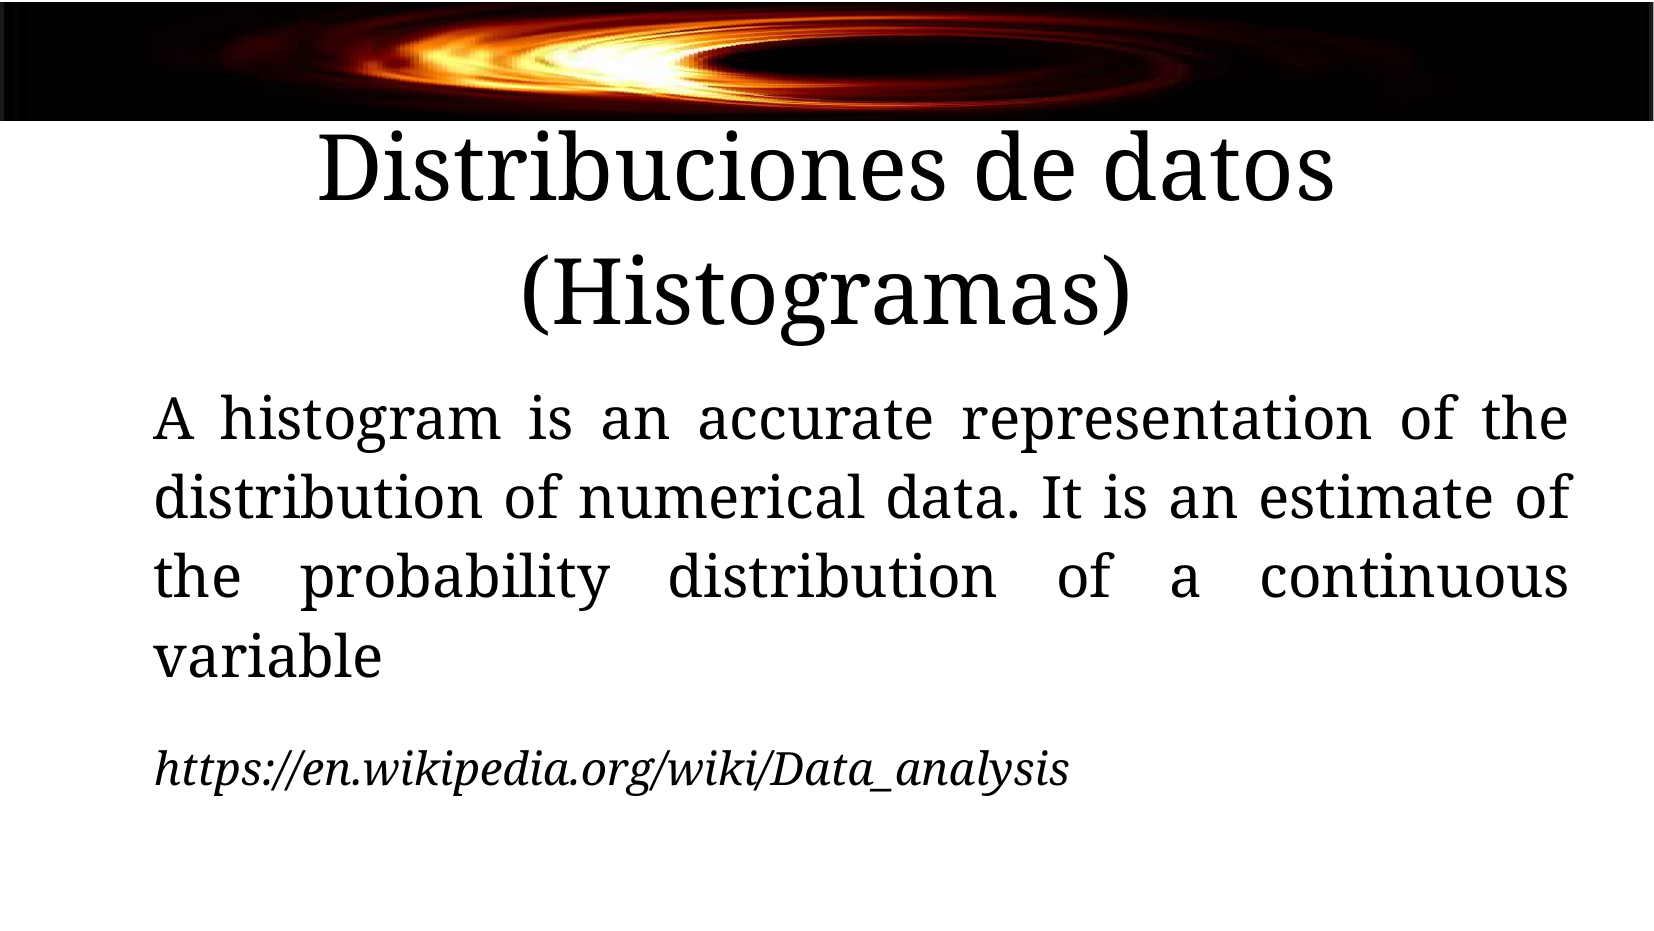

# Distribuciones de datos (Histogramas)
A histogram is an accurate representation of the distribution of numerical data. It is an estimate of the probability distribution of a continuous variable
https://en.wikipedia.org/wiki/Data_analysis